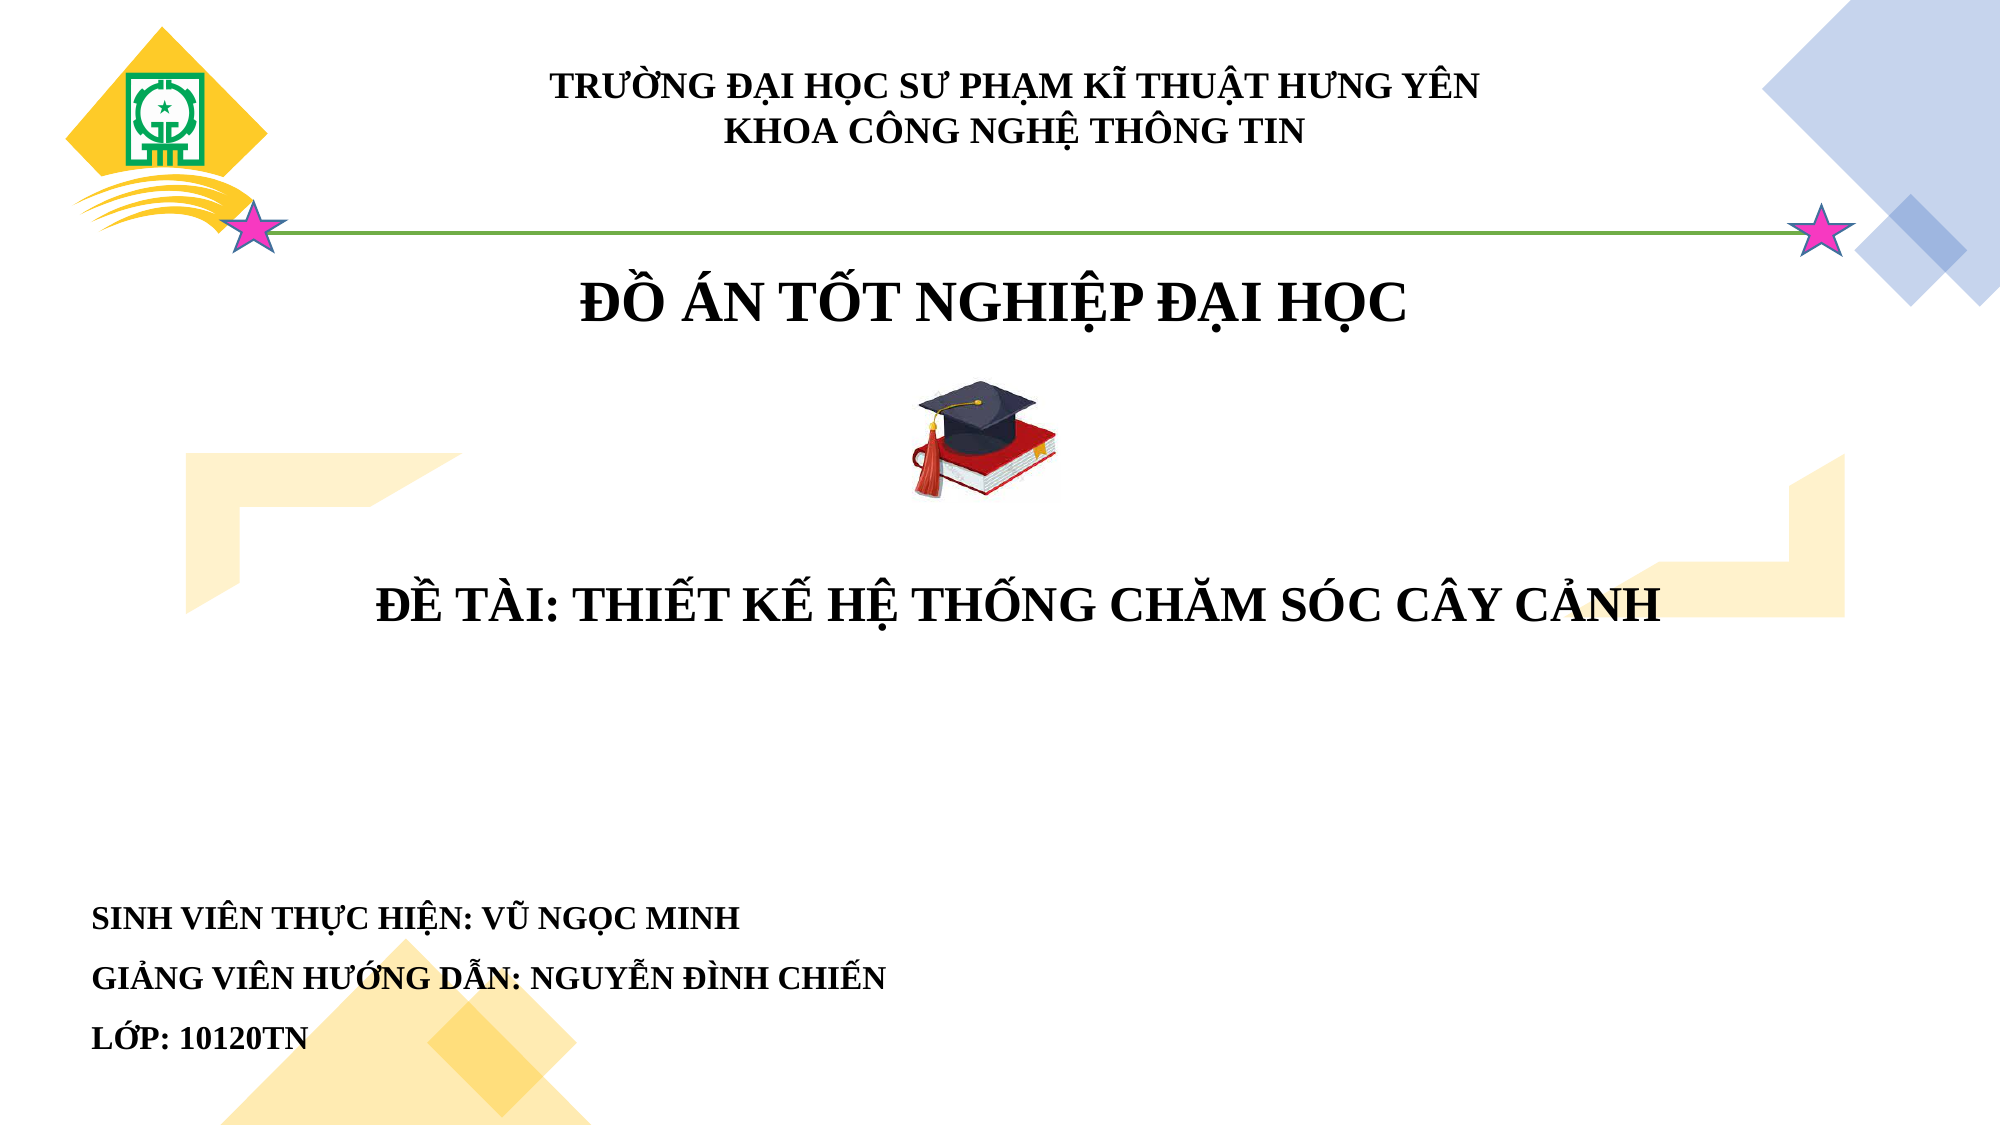

TRƯỜNG ĐẠI HỌC SƯ PHẠM KĨ THUẬT HƯNG YÊN
KHOA CÔNG NGHỆ THÔNG TIN
ĐỒ ÁN TỐT NGHIỆP ĐẠI HỌC
ĐỀ TÀI: THIẾT KẾ HỆ THỐNG CHĂM SÓC CÂY CẢNH
SINH VIÊN THỰC HIỆN: VŨ NGỌC MINH
GIẢNG VIÊN HƯỚNG DẪN: NGUYỄN ĐÌNH CHIẾN
LỚP: 10120TN